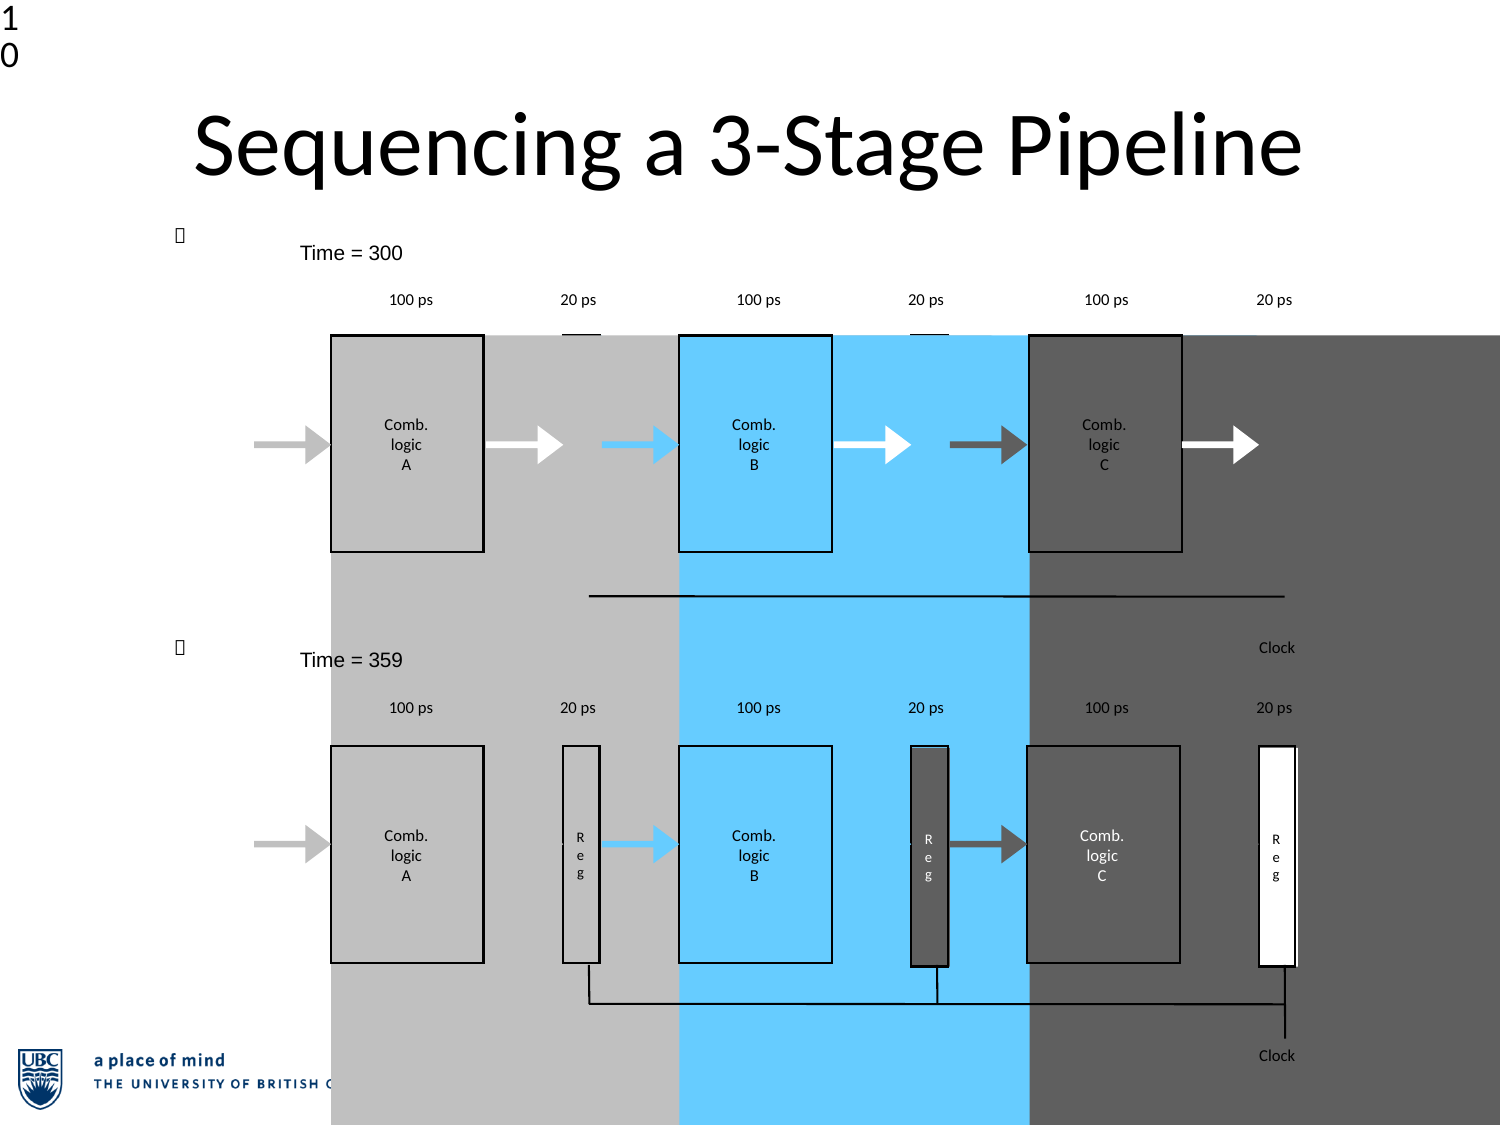

# Sequencing a 3-Stage Pipeline

Time = 300
100 ps
20 ps
100 ps
20 ps
100 ps
20 ps
Comb.
logic
A
R
e
g
Comb.
logic
B
R
e
g
Comb.
logic
C
R
e
g

Clock
Time = 359
100 ps
20 ps
100 ps
20 ps
100 ps
20 ps
Comb.
logic
A
R
e
g
Comb.
logic
B
R
e
g
Comb.
logic
C
R
e
g
Clock